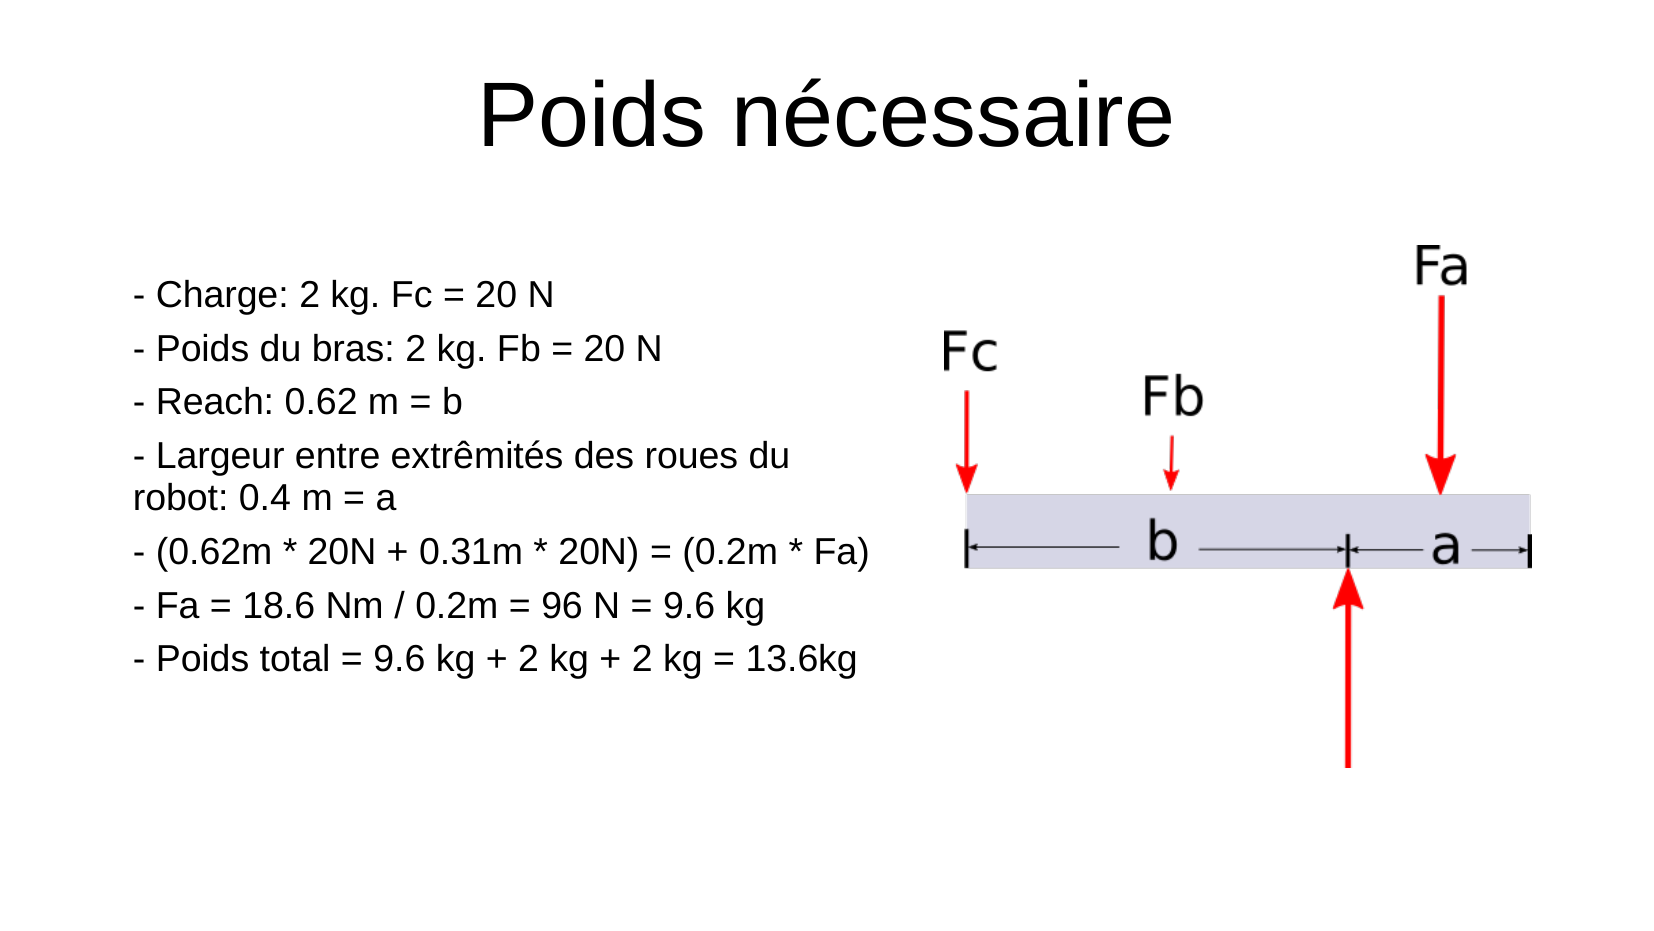

# Poids nécessaire
- Charge: 2 kg. Fc = 20 N
- Poids du bras: 2 kg. Fb = 20 N
- Reach: 0.62 m = b
- Largeur entre extrêmités des roues du robot: 0.4 m = a
- (0.62m * 20N + 0.31m * 20N) = (0.2m * Fa)
- Fa = 18.6 Nm / 0.2m = 96 N = 9.6 kg
- Poids total = 9.6 kg + 2 kg + 2 kg = 13.6kg